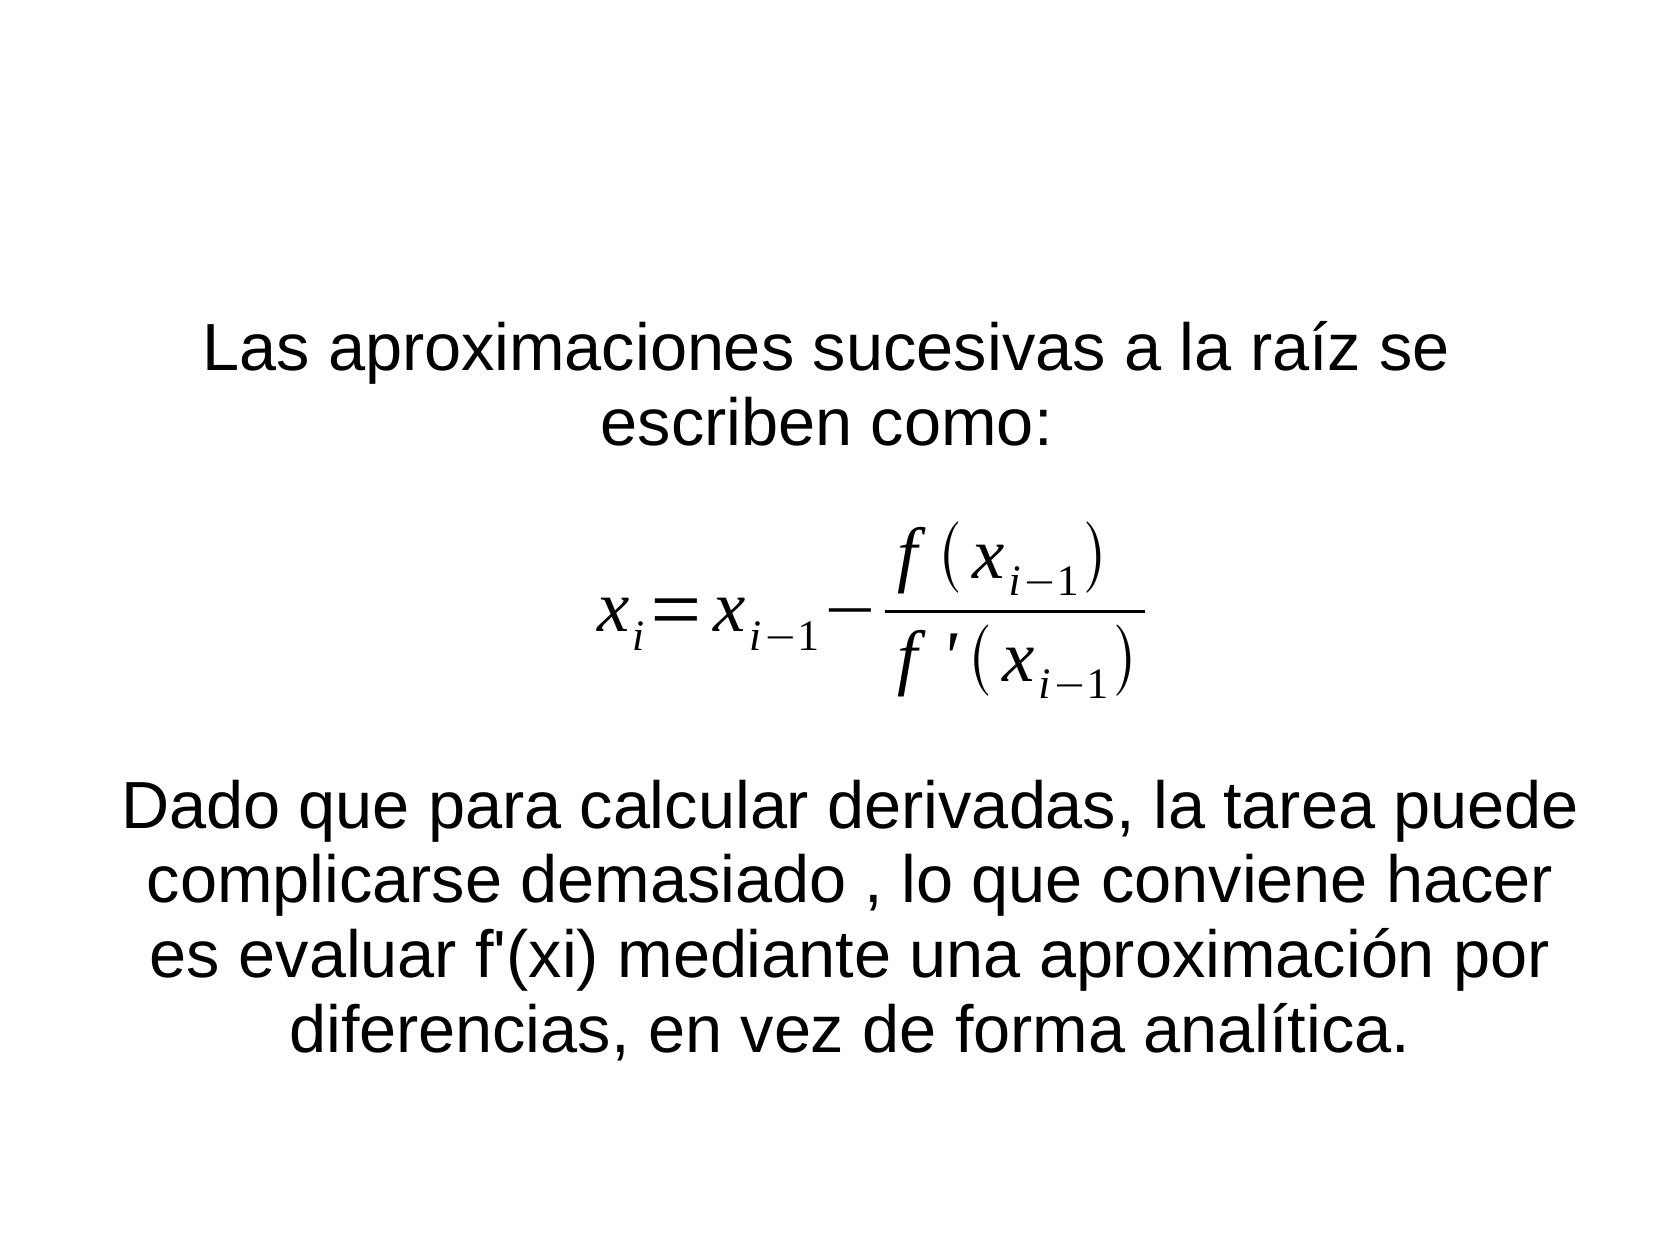

#
Las aproximaciones sucesivas a la raíz se escriben como:
Dado que para calcular derivadas, la tarea puede complicarse demasiado , lo que conviene hacer es evaluar f'(xi) mediante una aproximación por diferencias, en vez de forma analítica.